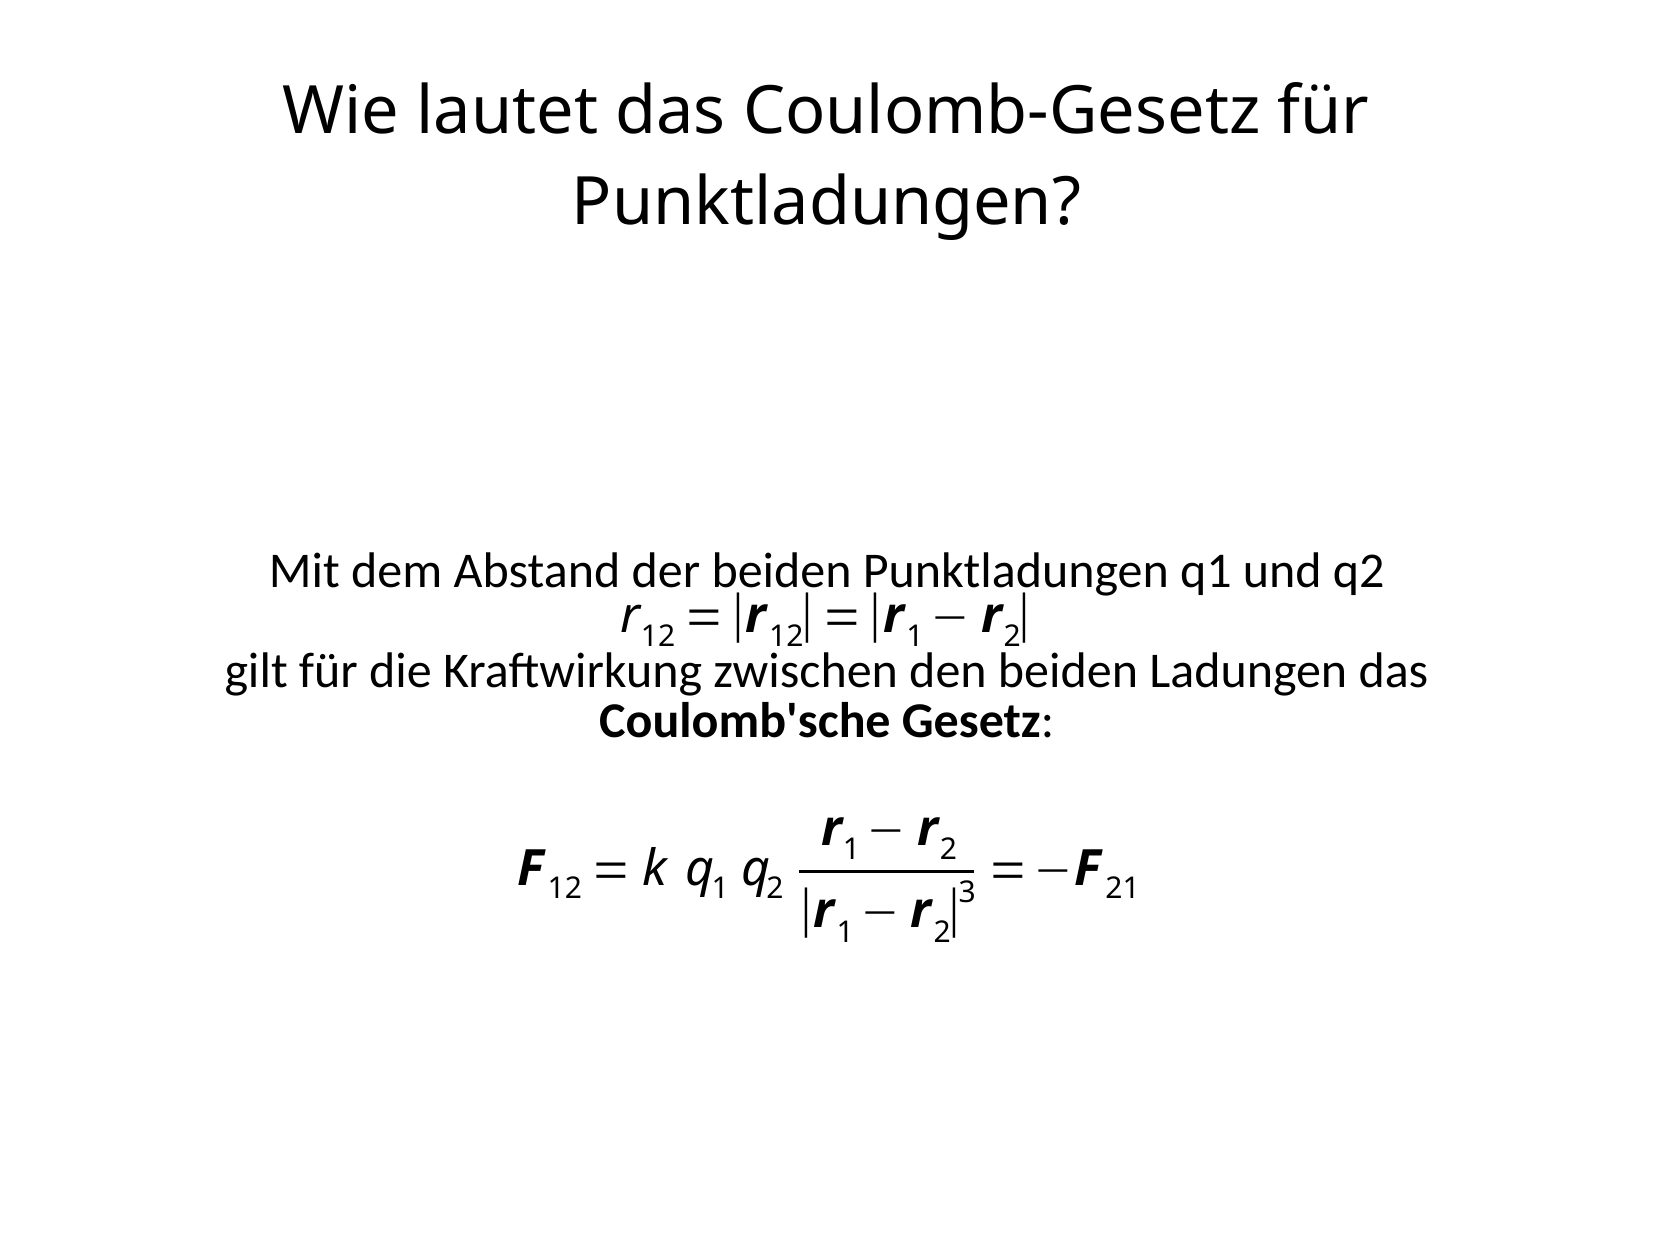

# Wie lautet das Coulomb-Gesetz für Punktladungen?
Mit dem Abstand der beiden Punktladungen q1 und q2
gilt für die Kraftwirkung zwischen den beiden Ladungen das Coulomb'sche Gesetz: